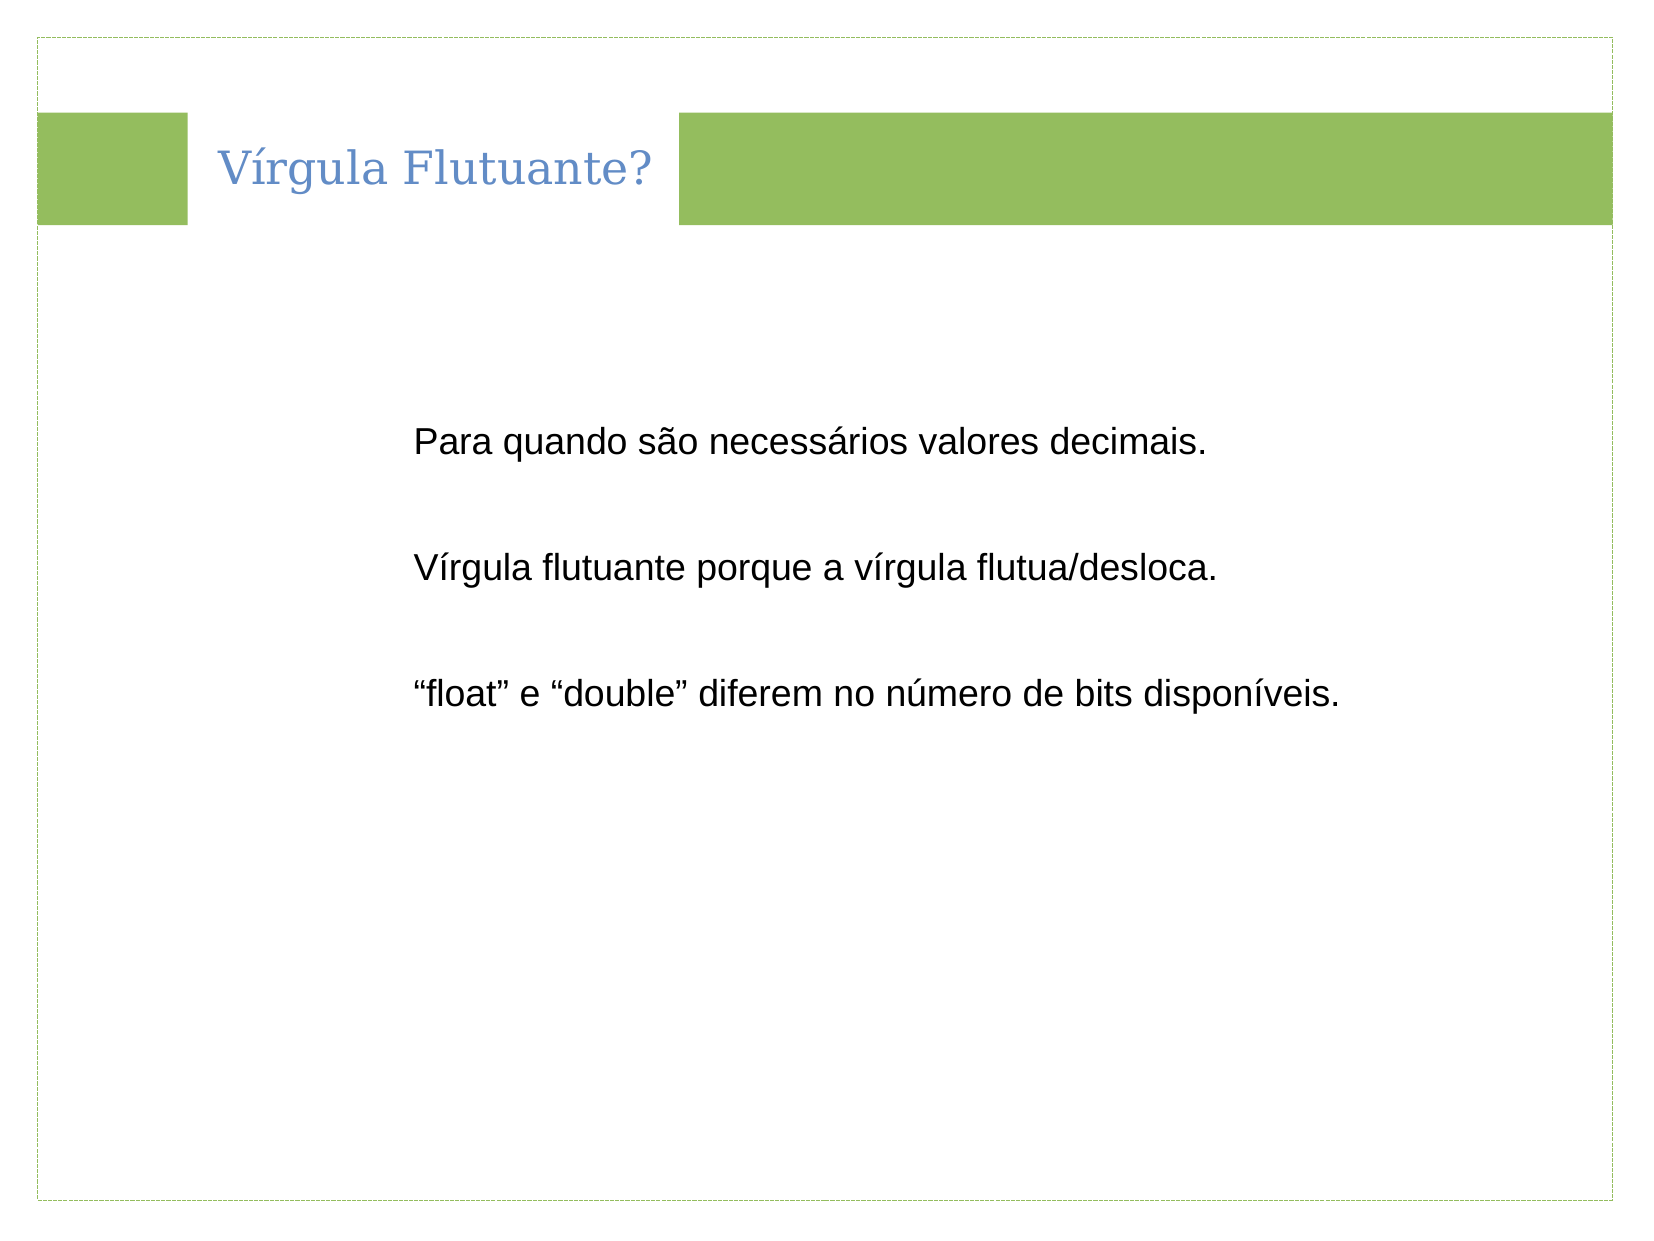

Vírgula Flutuante?
Para quando são necessários valores decimais.
Vírgula flutuante porque a vírgula flutua/desloca.
“float” e “double” diferem no número de bits disponíveis.